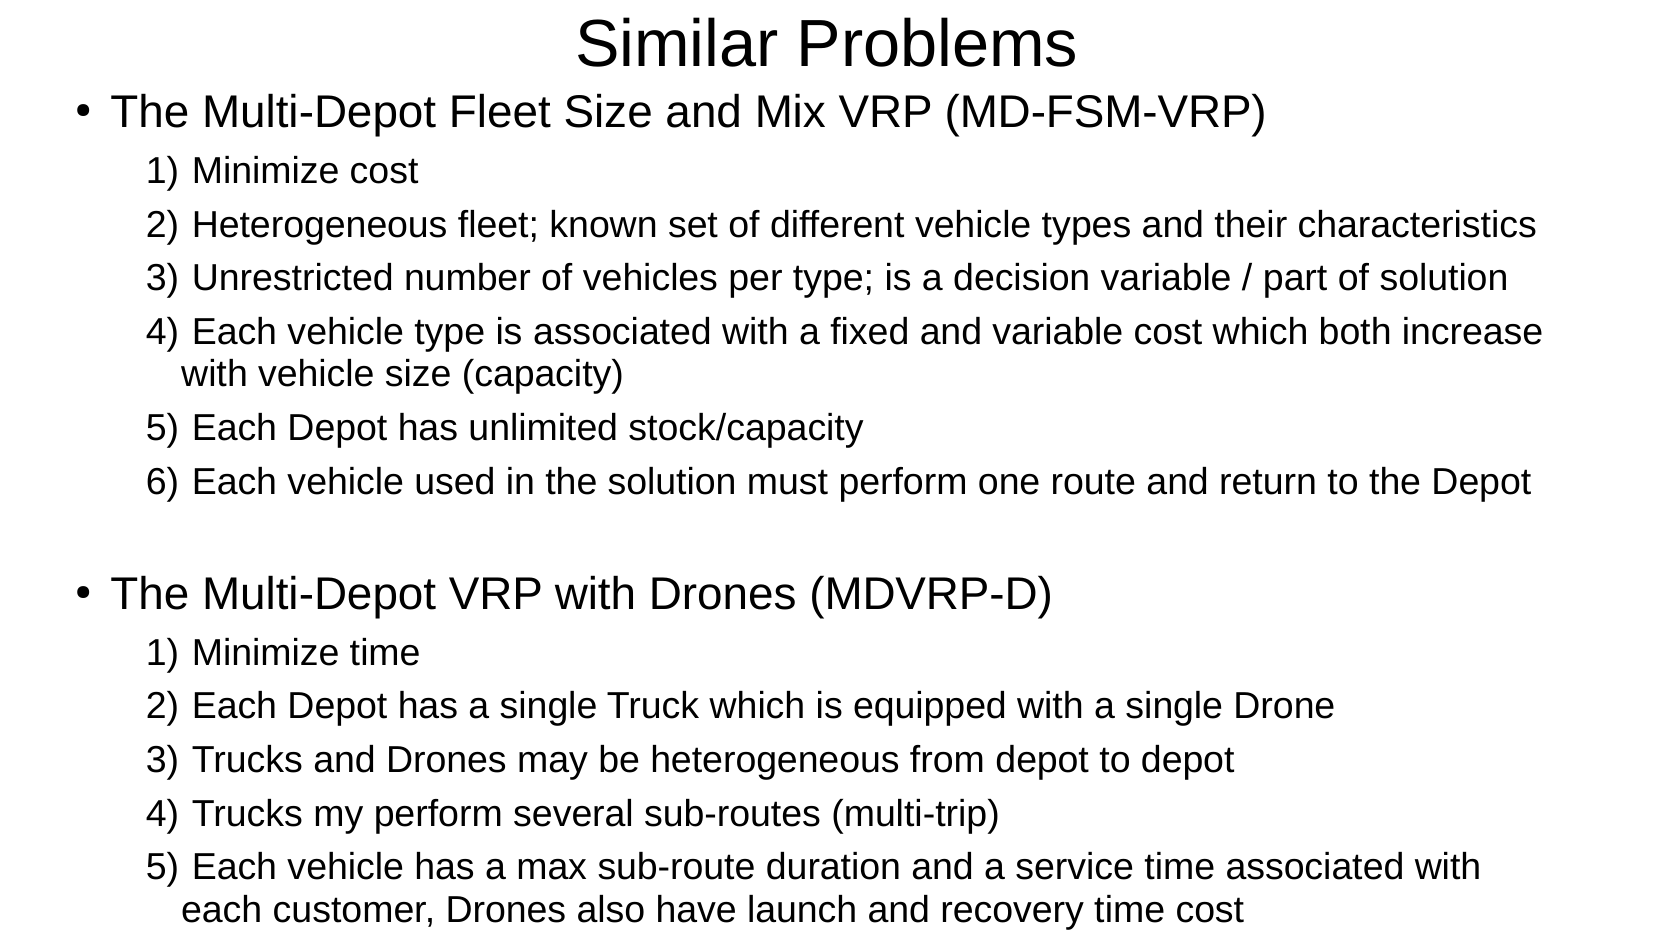

# Similar Problems
The Multi-Depot Fleet Size and Mix VRP (MD-FSM-VRP)
 Minimize cost
 Heterogeneous fleet; known set of different vehicle types and their characteristics
 Unrestricted number of vehicles per type; is a decision variable / part of solution
 Each vehicle type is associated with a fixed and variable cost which both increase with vehicle size (capacity)
 Each Depot has unlimited stock/capacity
 Each vehicle used in the solution must perform one route and return to the Depot
The Multi-Depot VRP with Drones (MDVRP-D)
 Minimize time
 Each Depot has a single Truck which is equipped with a single Drone
 Trucks and Drones may be heterogeneous from depot to depot
 Trucks my perform several sub-routes (multi-trip)
 Each vehicle has a max sub-route duration and a service time associated with each customer, Drones also have launch and recovery time cost